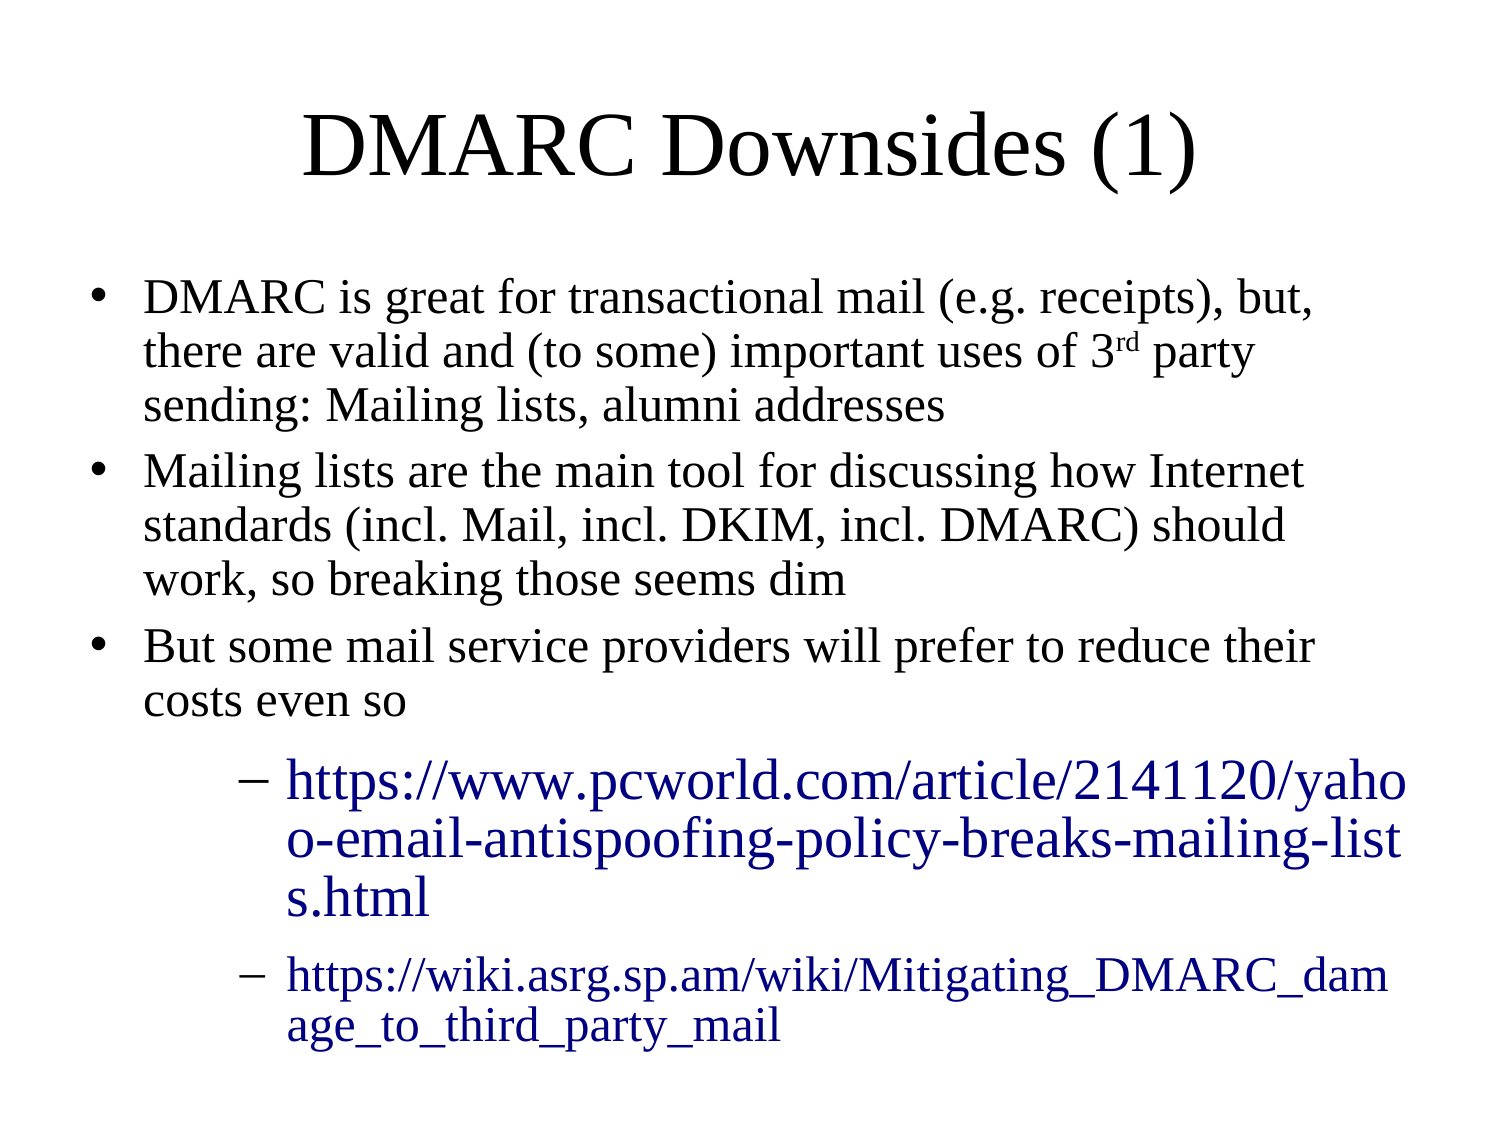

# DMARC Downsides (1)
DMARC is great for transactional mail (e.g. receipts), but, there are valid and (to some) important uses of 3rd party sending: Mailing lists, alumni addresses
Mailing lists are the main tool for discussing how Internet standards (incl. Mail, incl. DKIM, incl. DMARC) should work, so breaking those seems dim
But some mail service providers will prefer to reduce their costs even so
https://www.pcworld.com/article/2141120/yahoo-email-antispoofing-policy-breaks-mailing-lists.html
https://wiki.asrg.sp.am/wiki/Mitigating_DMARC_damage_to_third_party_mail